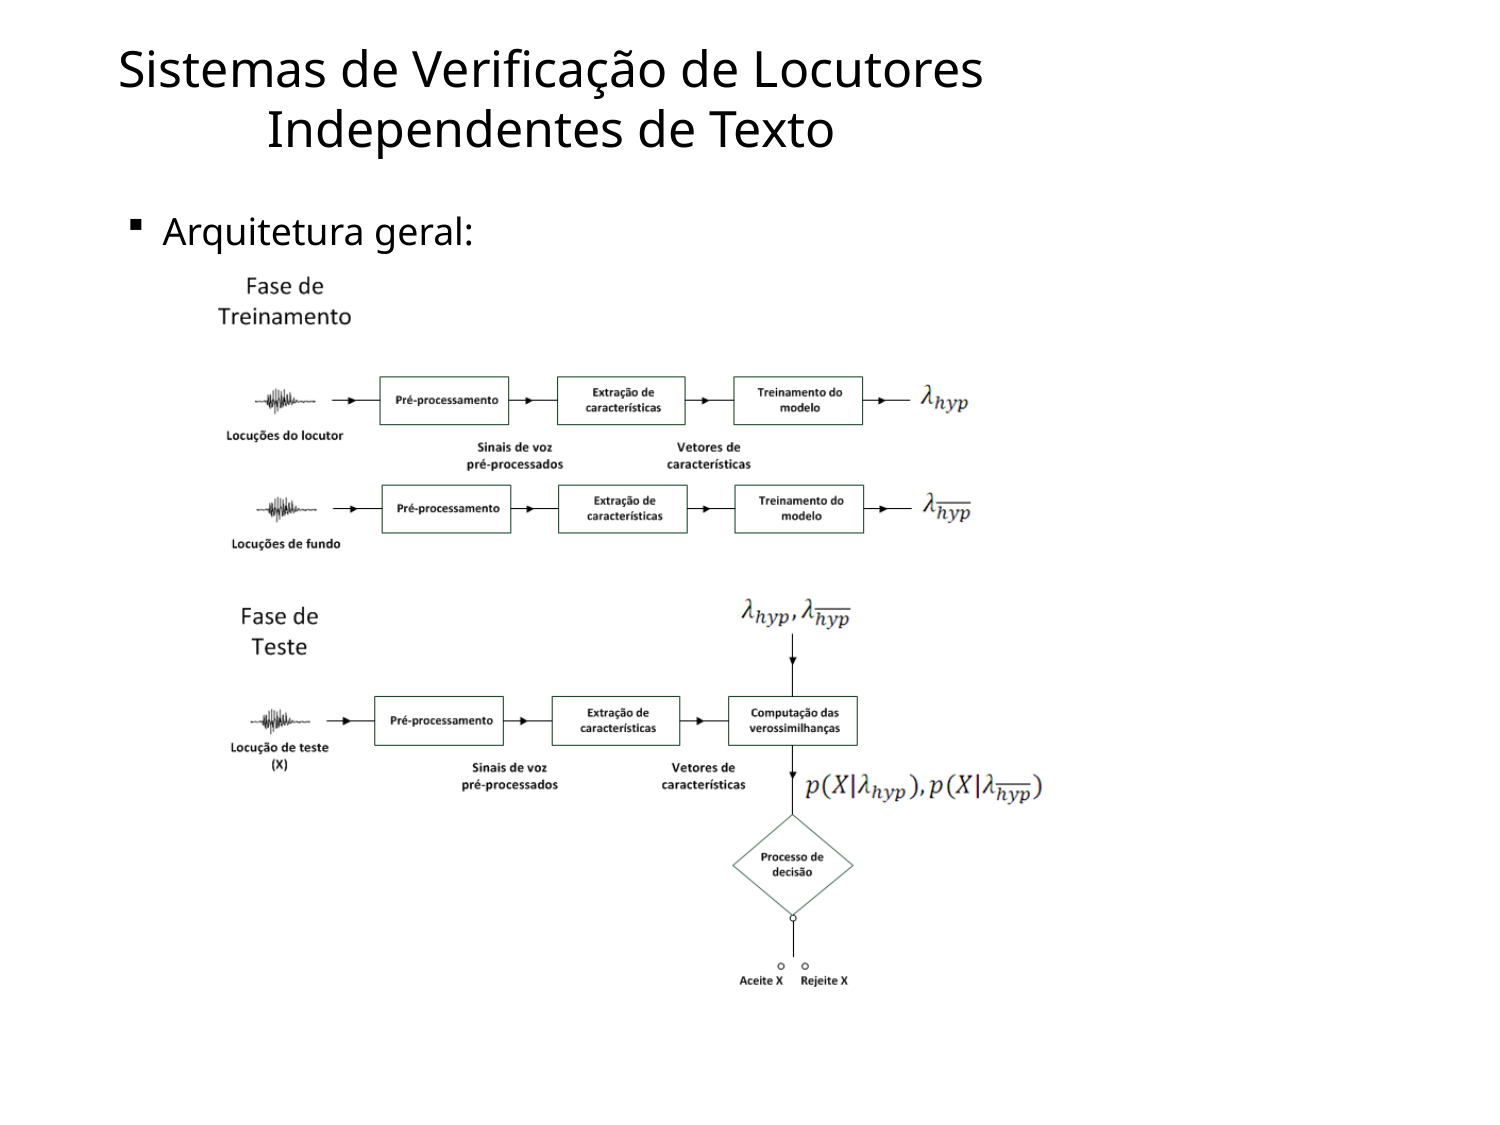

Sistemas de Verificação de Locutores Independentes de Texto
Arquitetura geral: